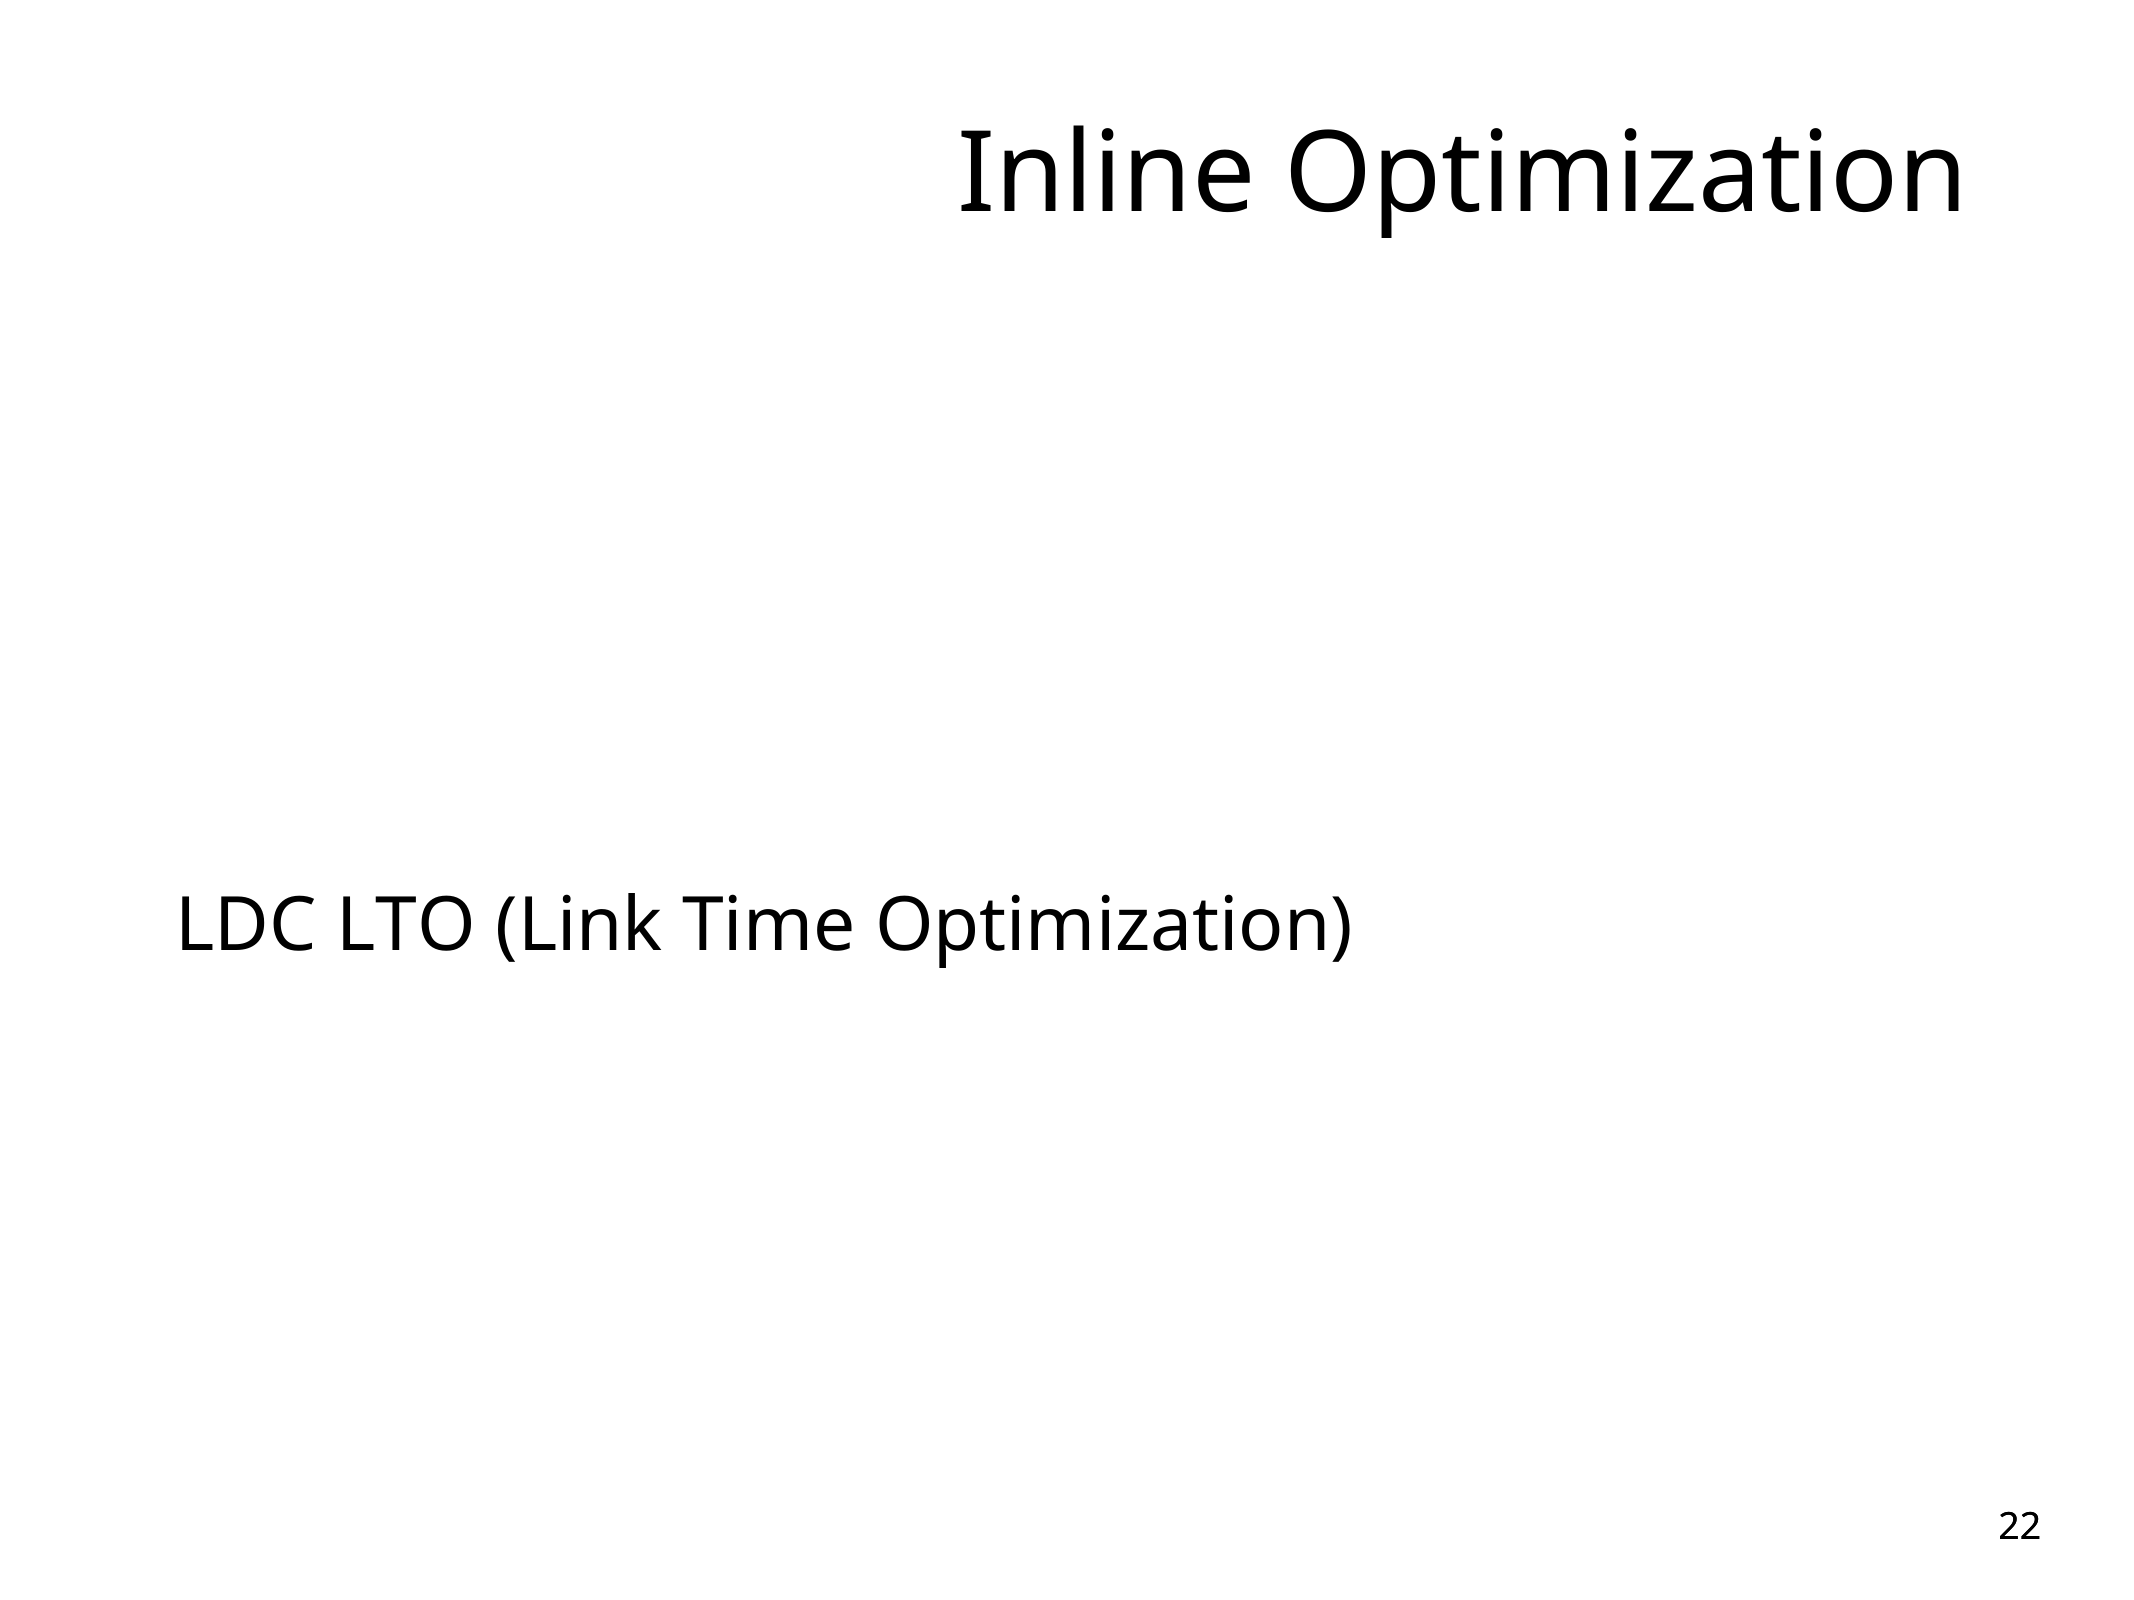

# Inline Optimization
LDC LTO (Link Time Optimization)
22